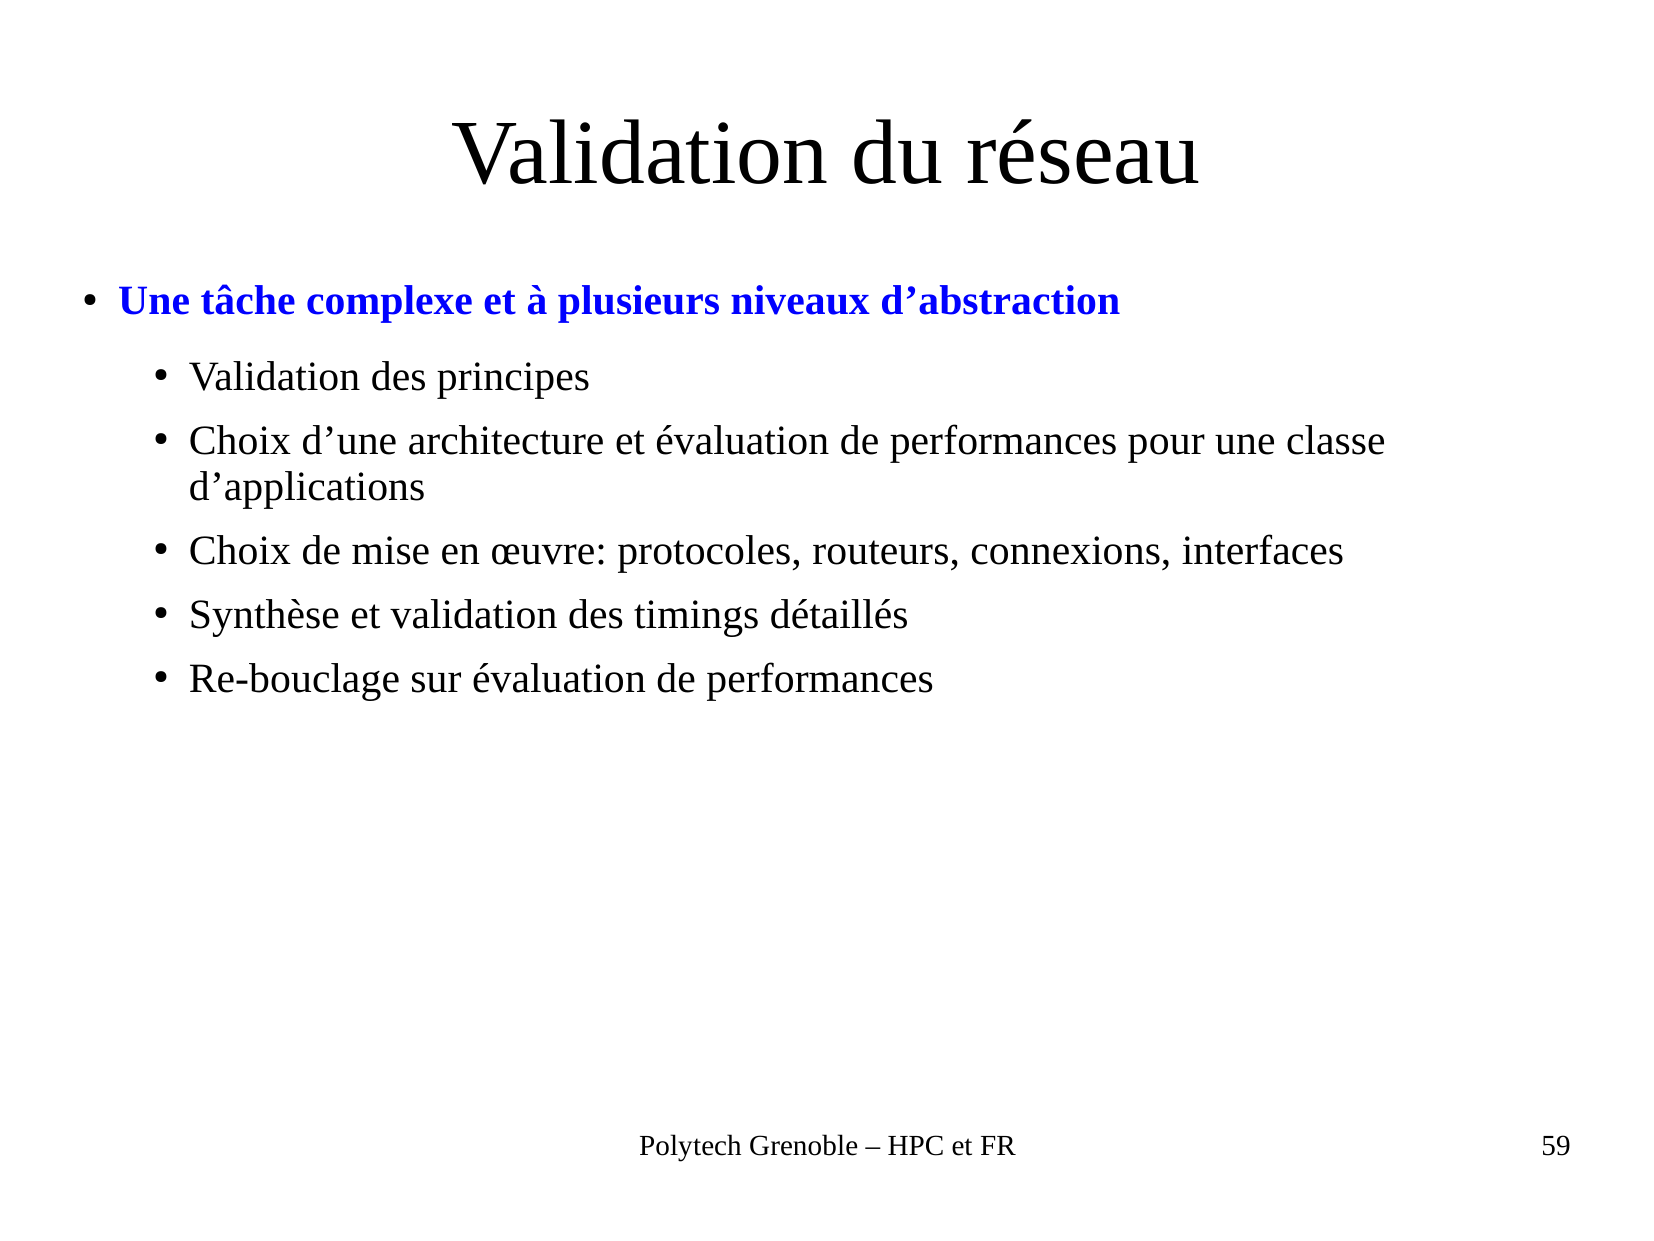

# Validation du réseau
Une tâche complexe et à plusieurs niveaux d’abstraction
Validation des principes
Choix d’une architecture et évaluation de performances pour une classe d’applications
Choix de mise en œuvre: protocoles, routeurs, connexions, interfaces
Synthèse et validation des timings détaillés
Re-bouclage sur évaluation de performances
Matthieu PAYET
59